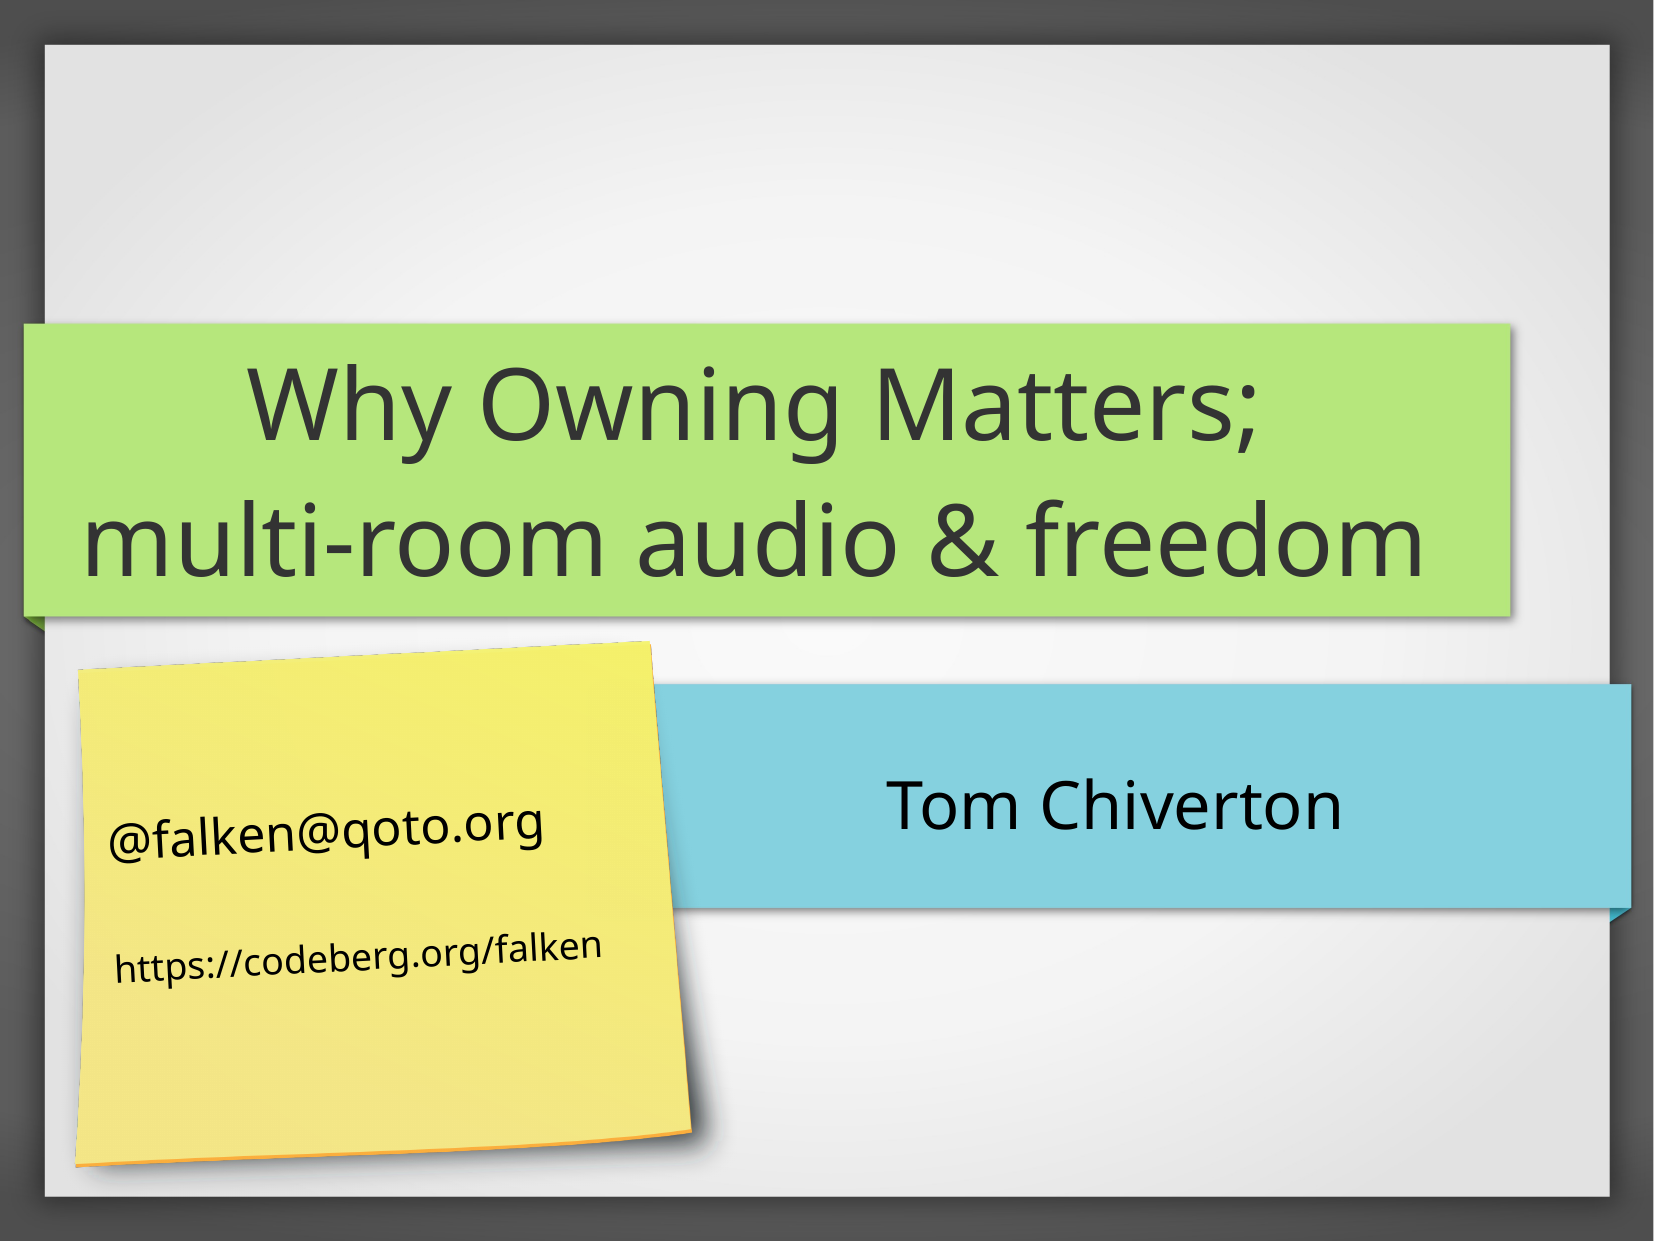

# Why Owning Matters; multi-room audio & freedom
@falken@qoto.org
https://codeberg.org/falken
Tom Chiverton